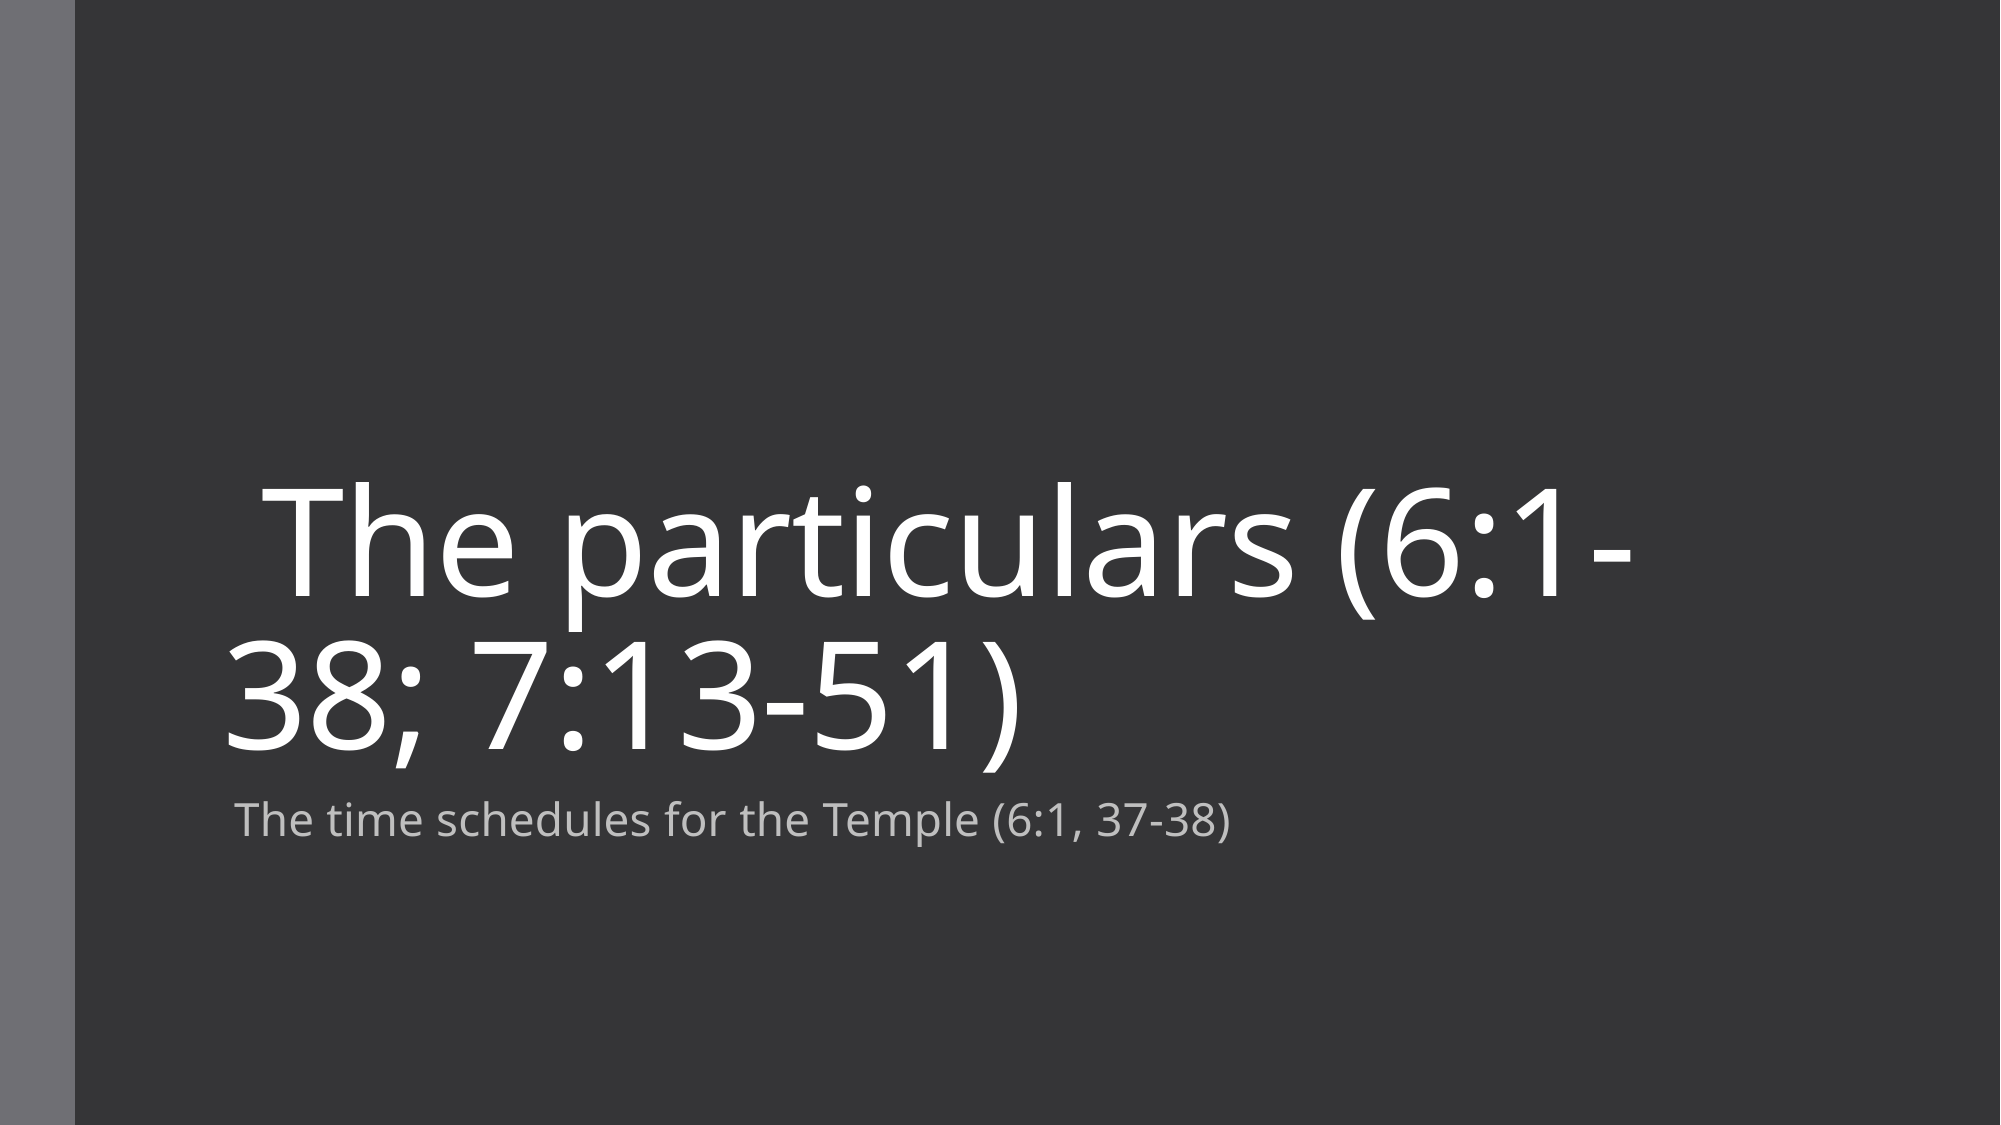

# The particulars (6:1-38; 7:13-51)
 The time schedules for the Temple (6:1, 37-38)